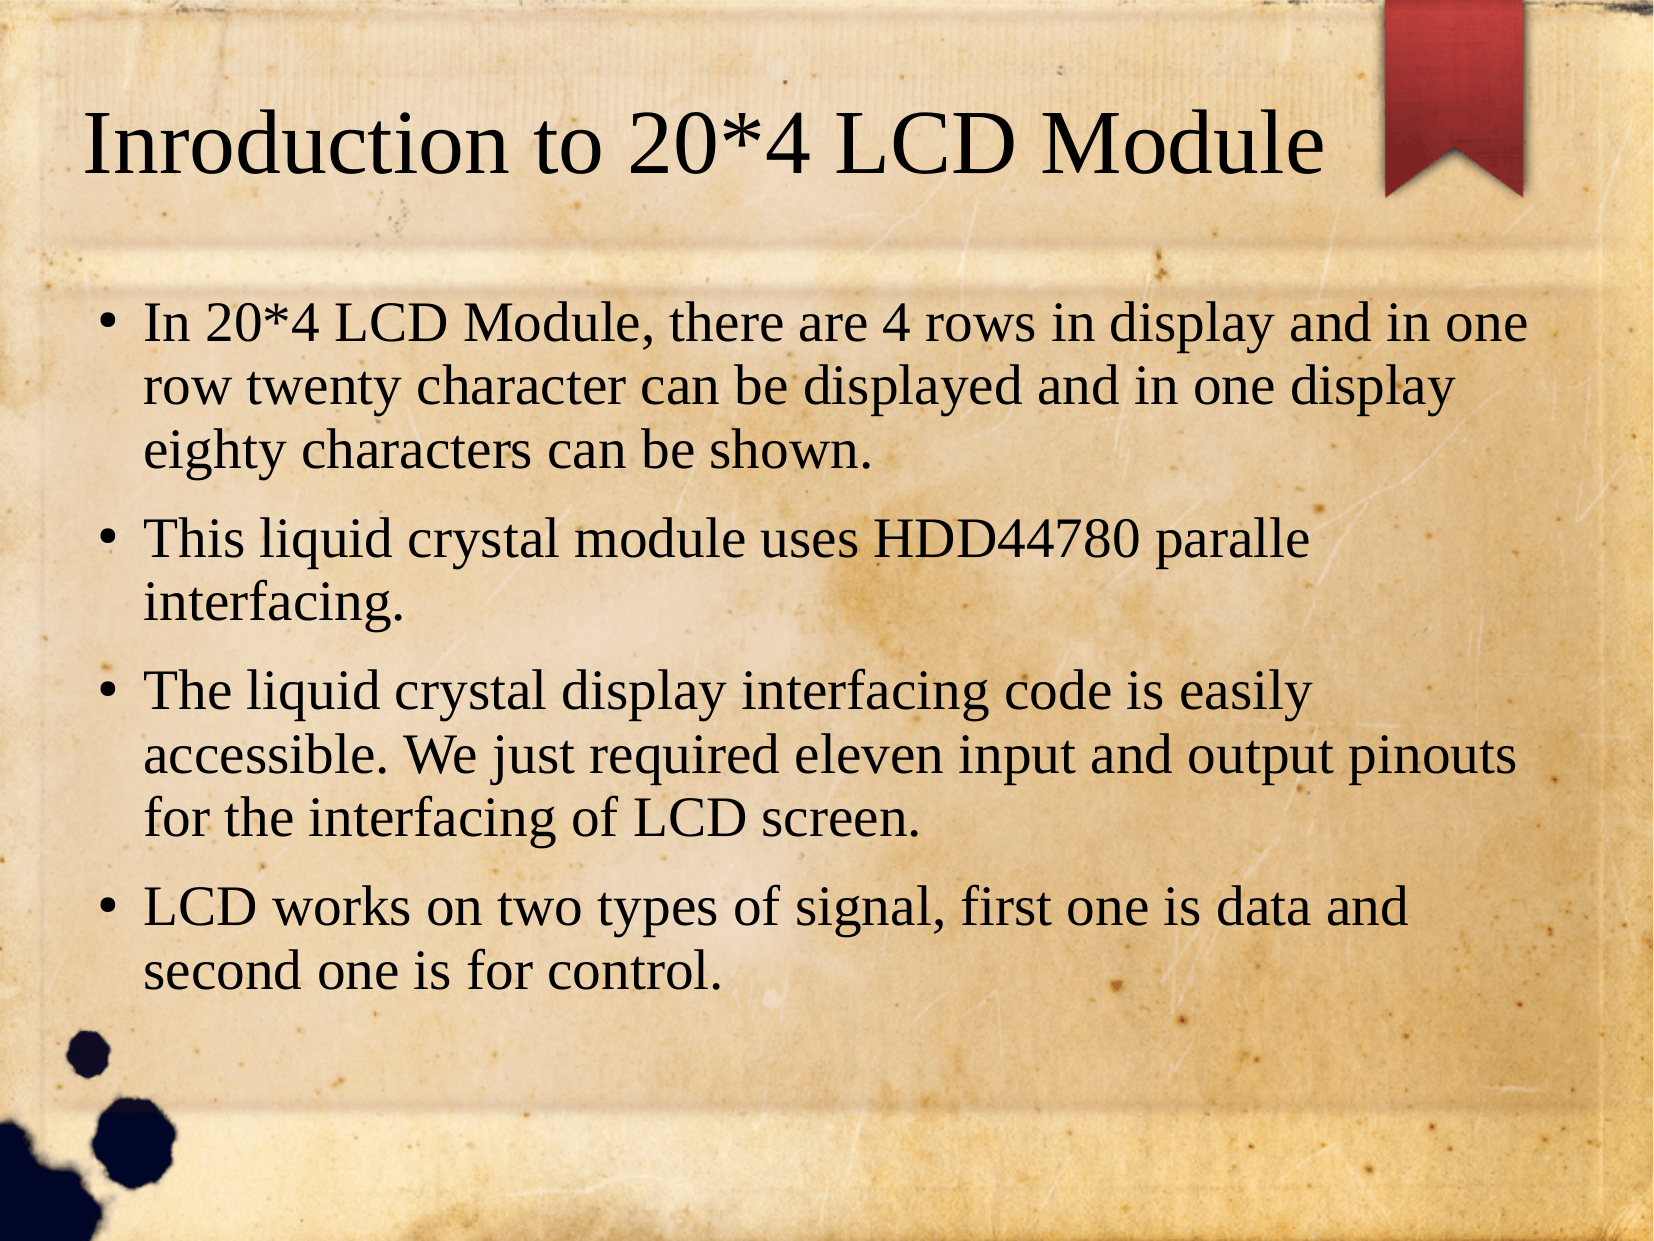

# Inroduction to 20*4 LCD Module
In 20*4 LCD Module, there are 4 rows in display and in one row twenty character can be displayed and in one display eighty characters can be shown.
This liquid crystal module uses HDD44780 paralle interfacing.
The liquid crystal display interfacing code is easily accessible. We just required eleven input and output pinouts for the interfacing of LCD screen.
LCD works on two types of signal, first one is data and second one is for control.